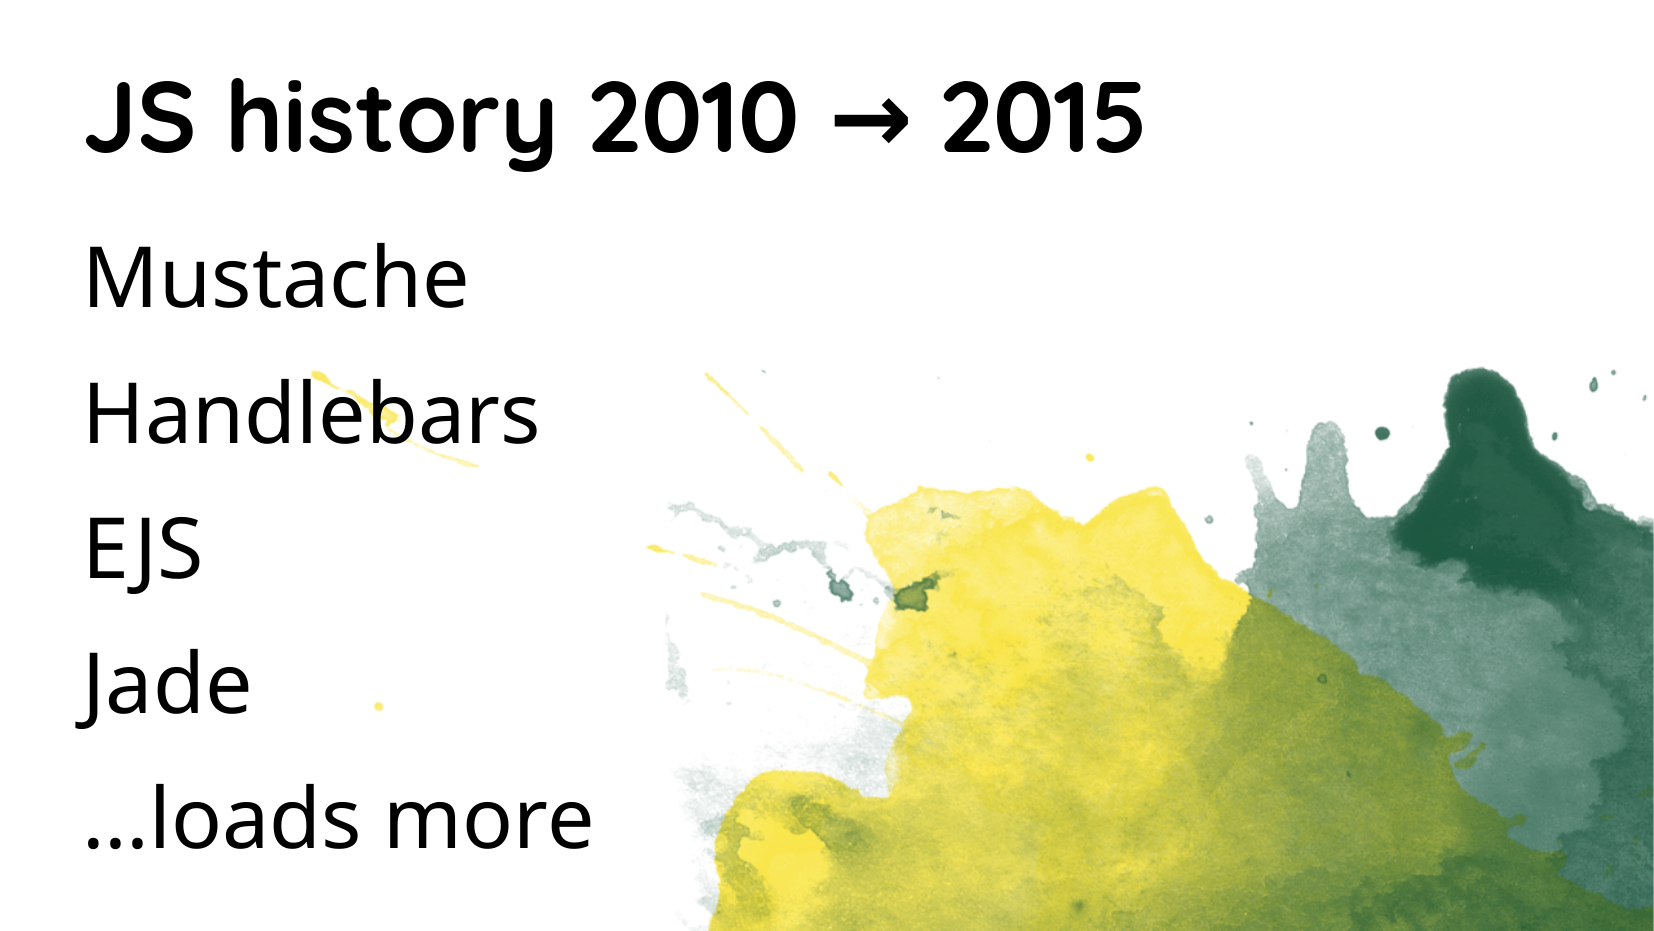

# JS history 2010 → 2015
Mustache
Handlebars
EJS
Jade
…loads more